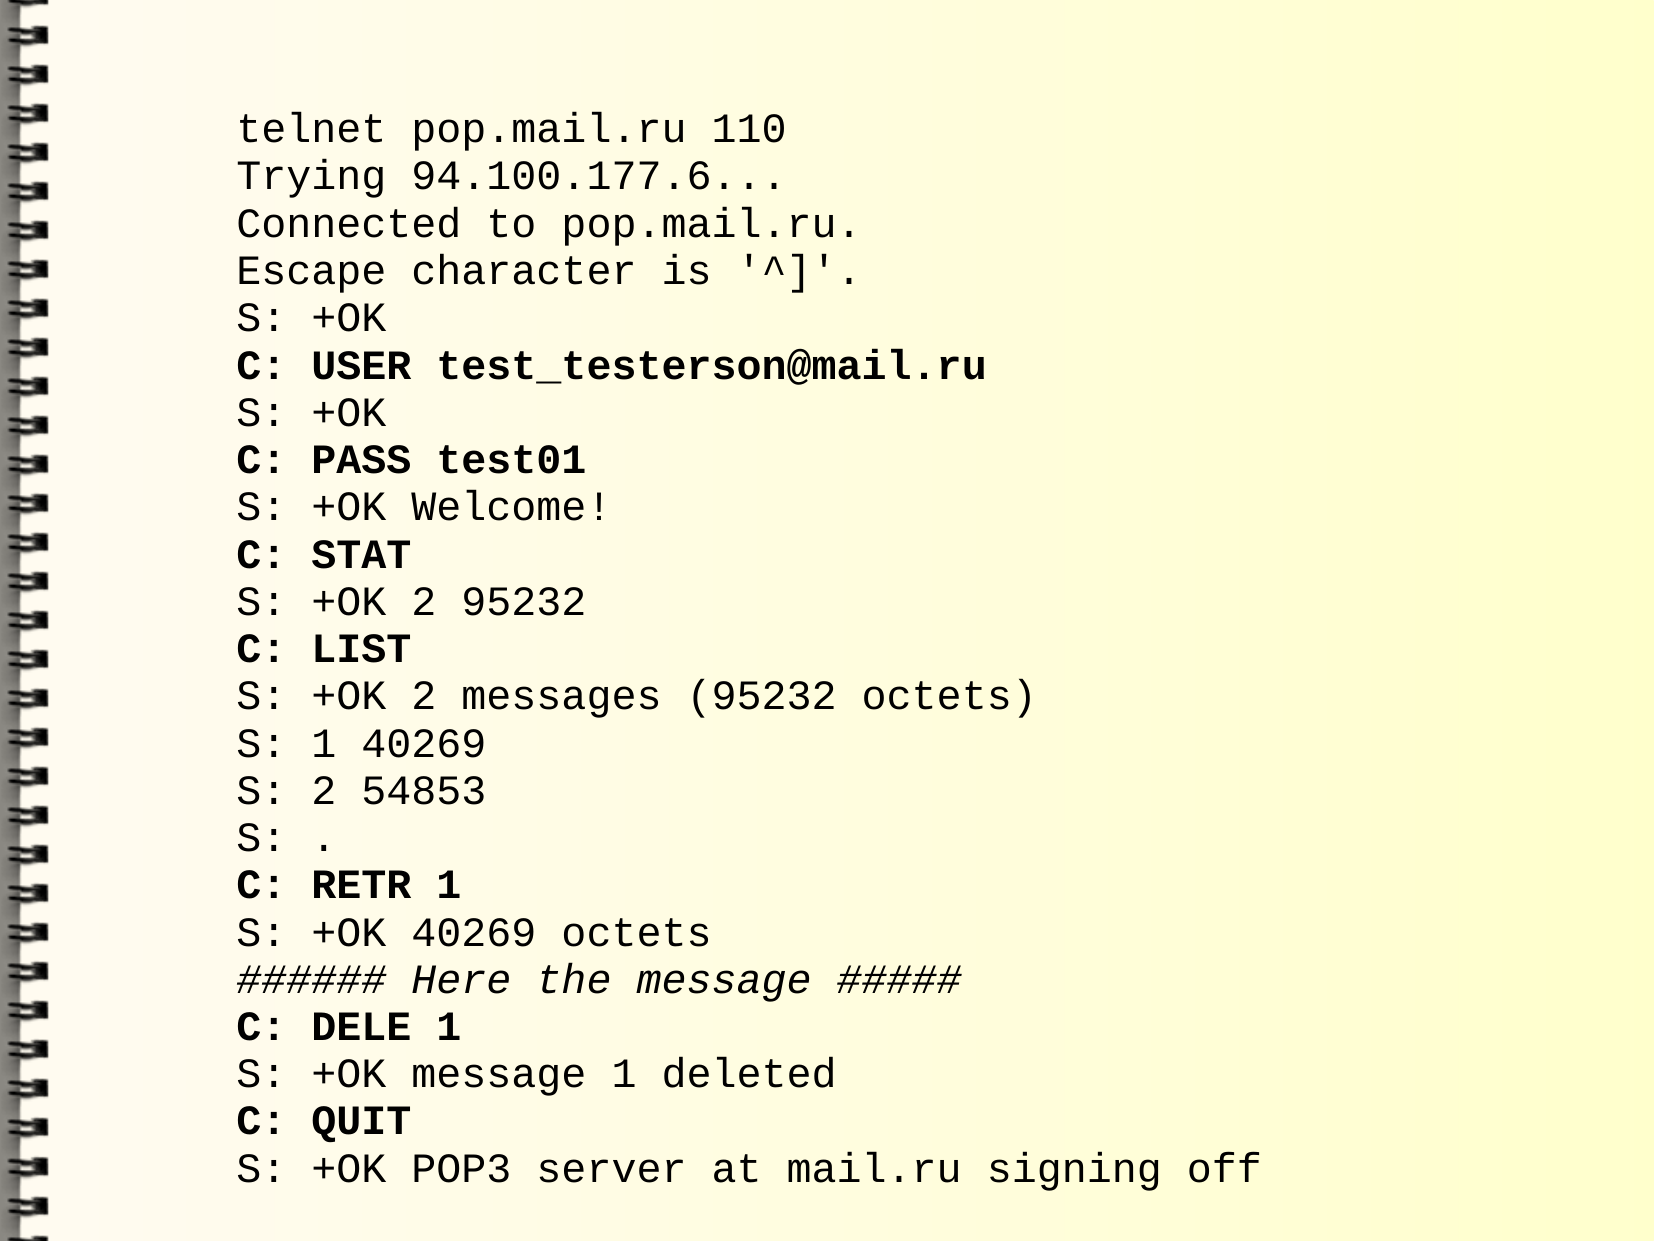

# telnet pop.mail.ru 110
Trying 94.100.177.6...
Connected to pop.mail.ru.
Escape character is '^]'.
S: +OK
C: USER test_testerson@mail.ru
S: +OK
C: PASS test01
S: +OK Welcome!
C: STAT
S: +OK 2 95232
C: LIST
S: +OK 2 messages (95232 octets)
S: 1 40269
S: 2 54853
S: .
C: RETR 1
S: +OK 40269 octets
###### Here the message #####
C: DELE 1
S: +OK message 1 deleted
C: QUIT
S: +OK POP3 server at mail.ru signing off